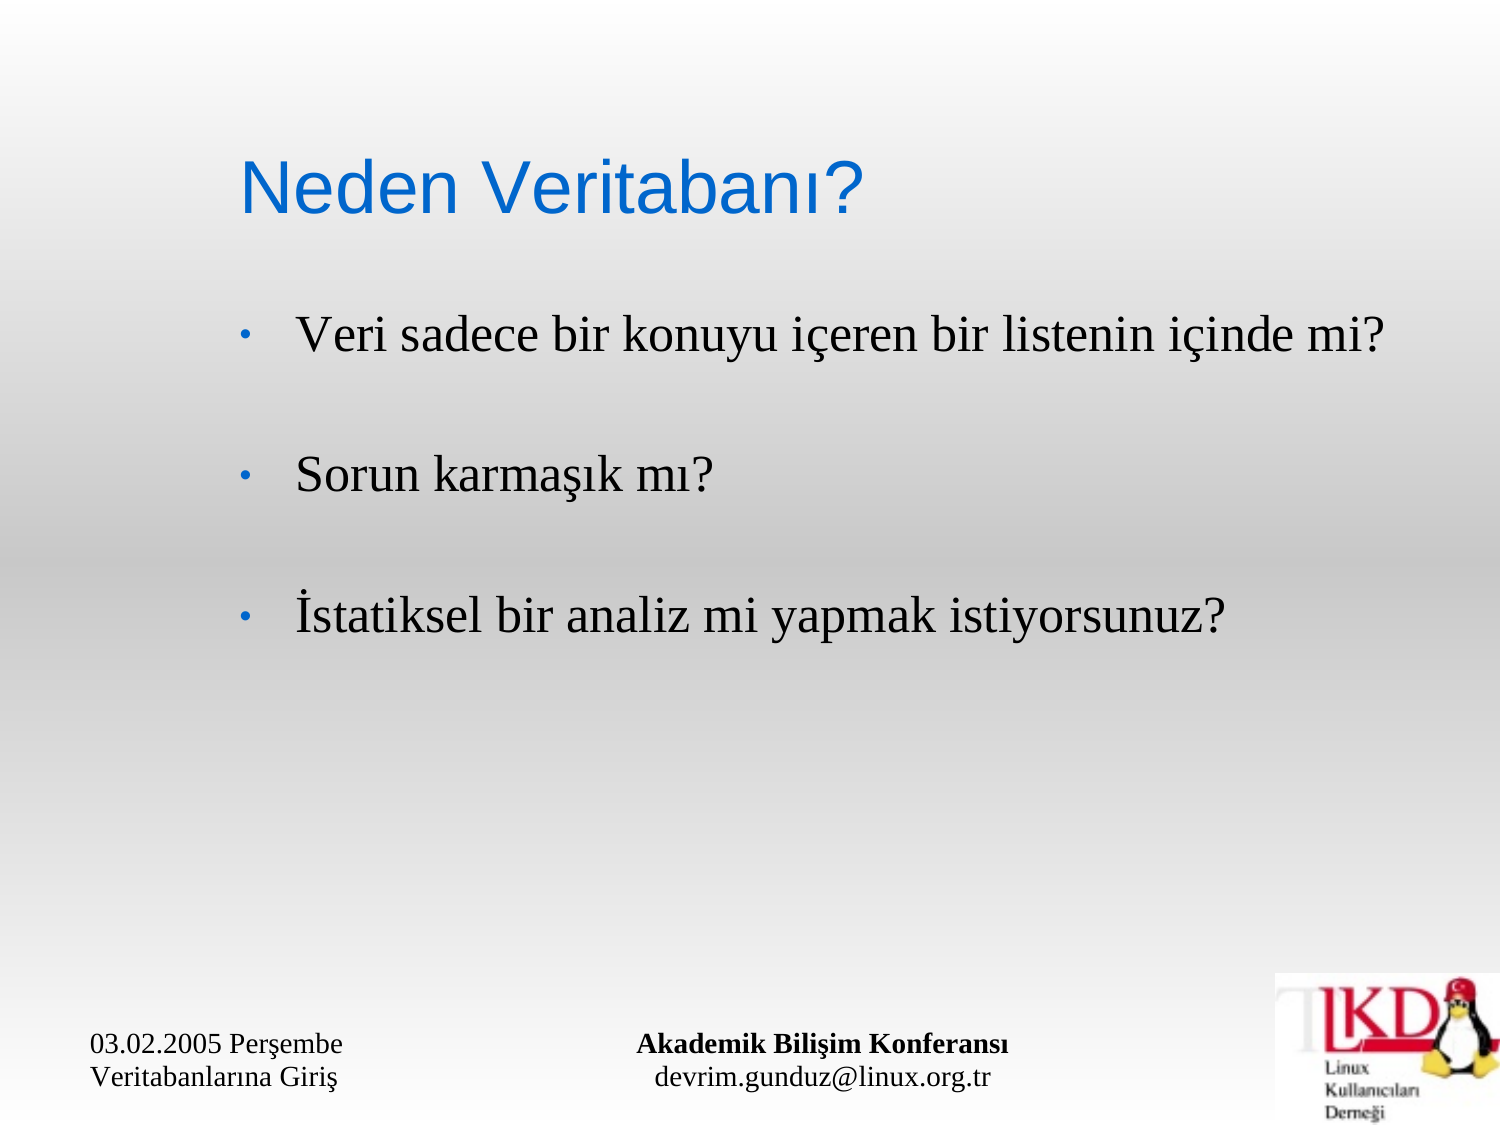

# Neden Veritabanı?
Veri sadece bir konuyu içeren bir listenin içinde mi?
Sorun karmaşık mı?
İstatiksel bir analiz mi yapmak istiyorsunuz?